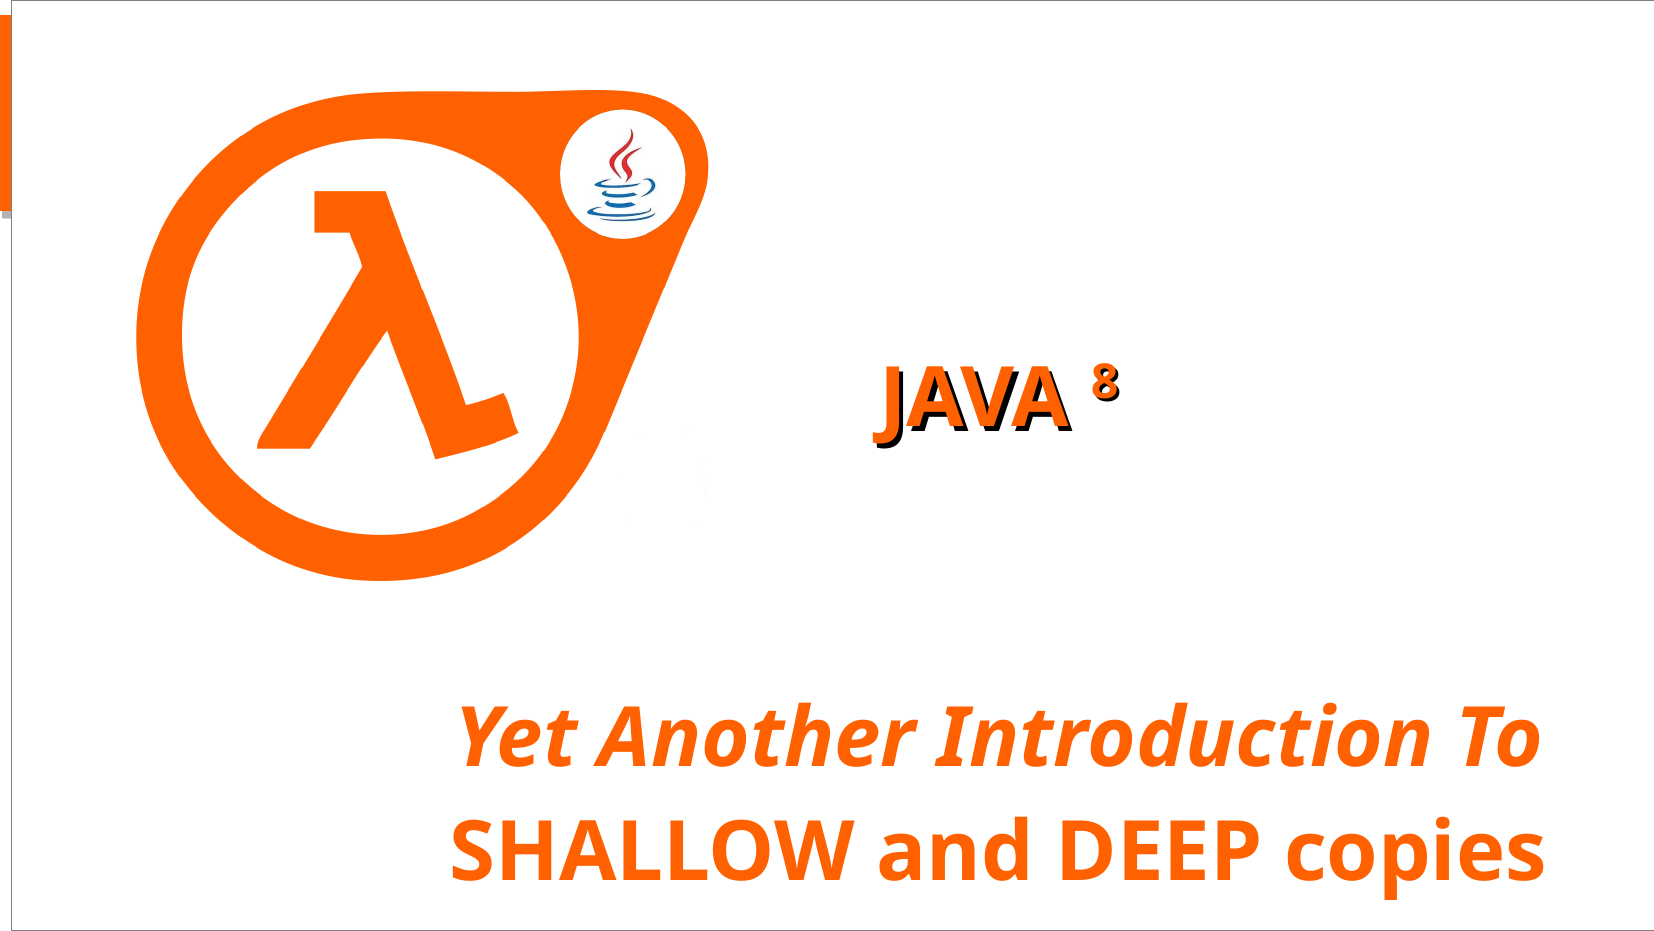

#
JAVA 8
Yet Another Introduction To
SHALLOW and DEEP copies